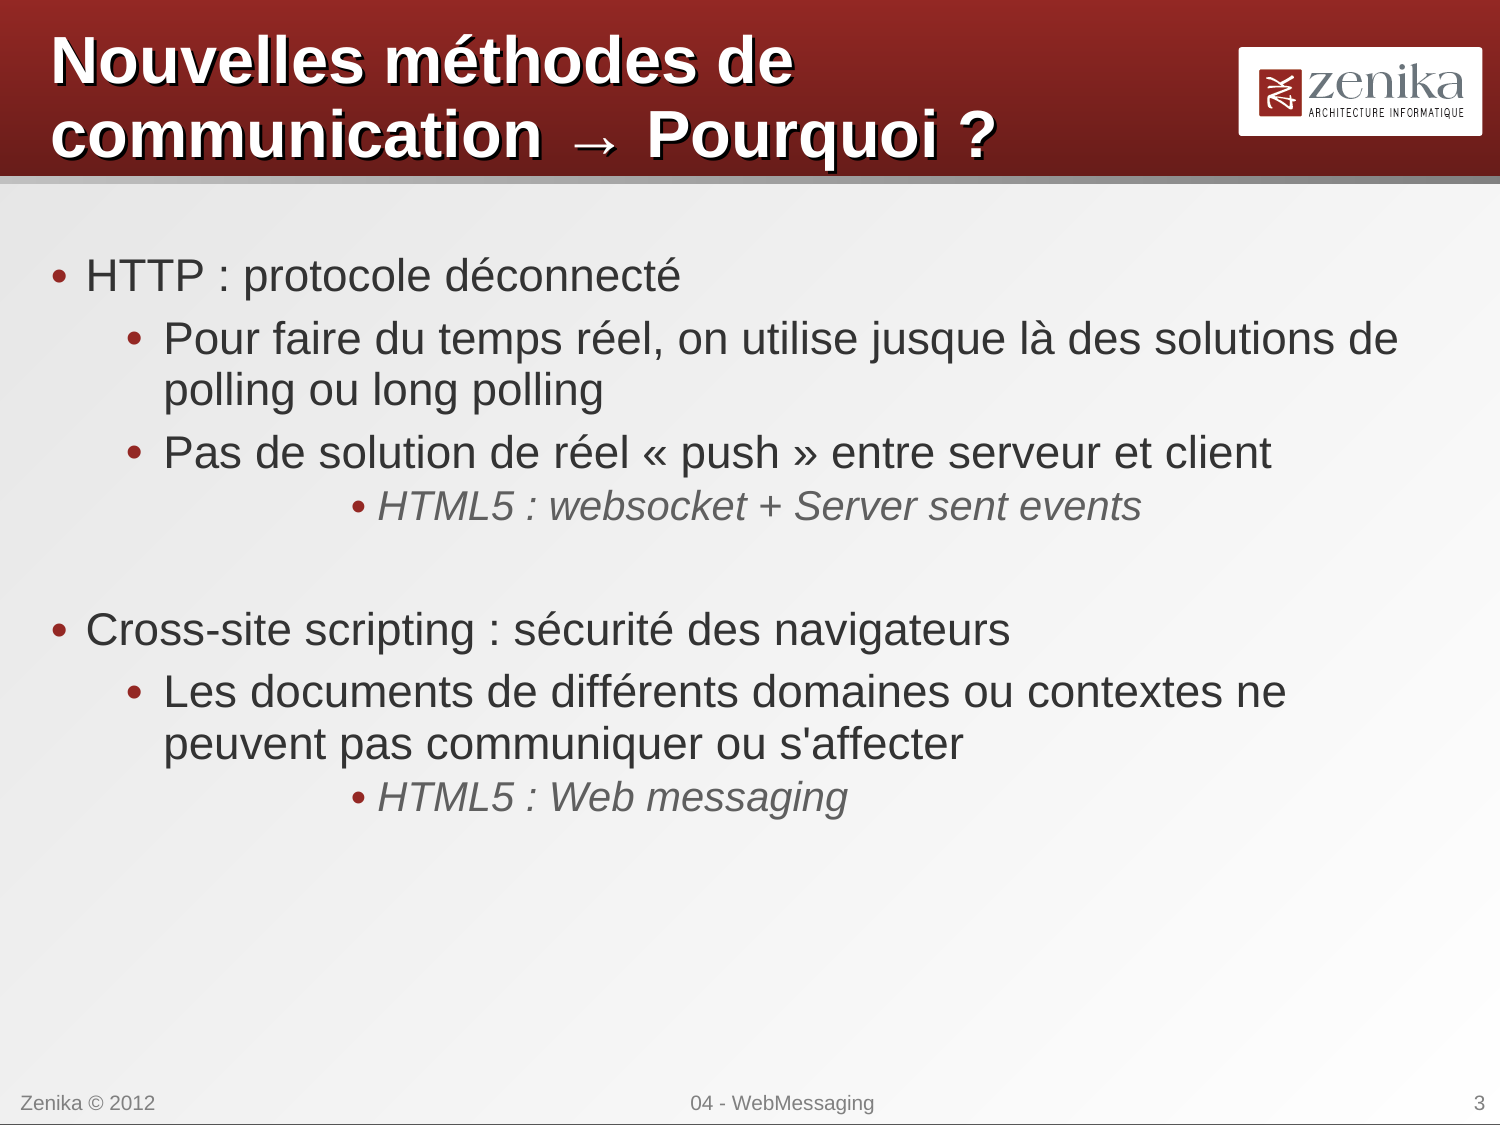

# Nouvelles méthodes de communication → Pourquoi ?
HTTP : protocole déconnecté
Pour faire du temps réel, on utilise jusque là des solutions de polling ou long polling
Pas de solution de réel « push » entre serveur et client
 HTML5 : websocket + Server sent events
Cross-site scripting : sécurité des navigateurs
Les documents de différents domaines ou contextes ne peuvent pas communiquer ou s'affecter
 HTML5 : Web messaging